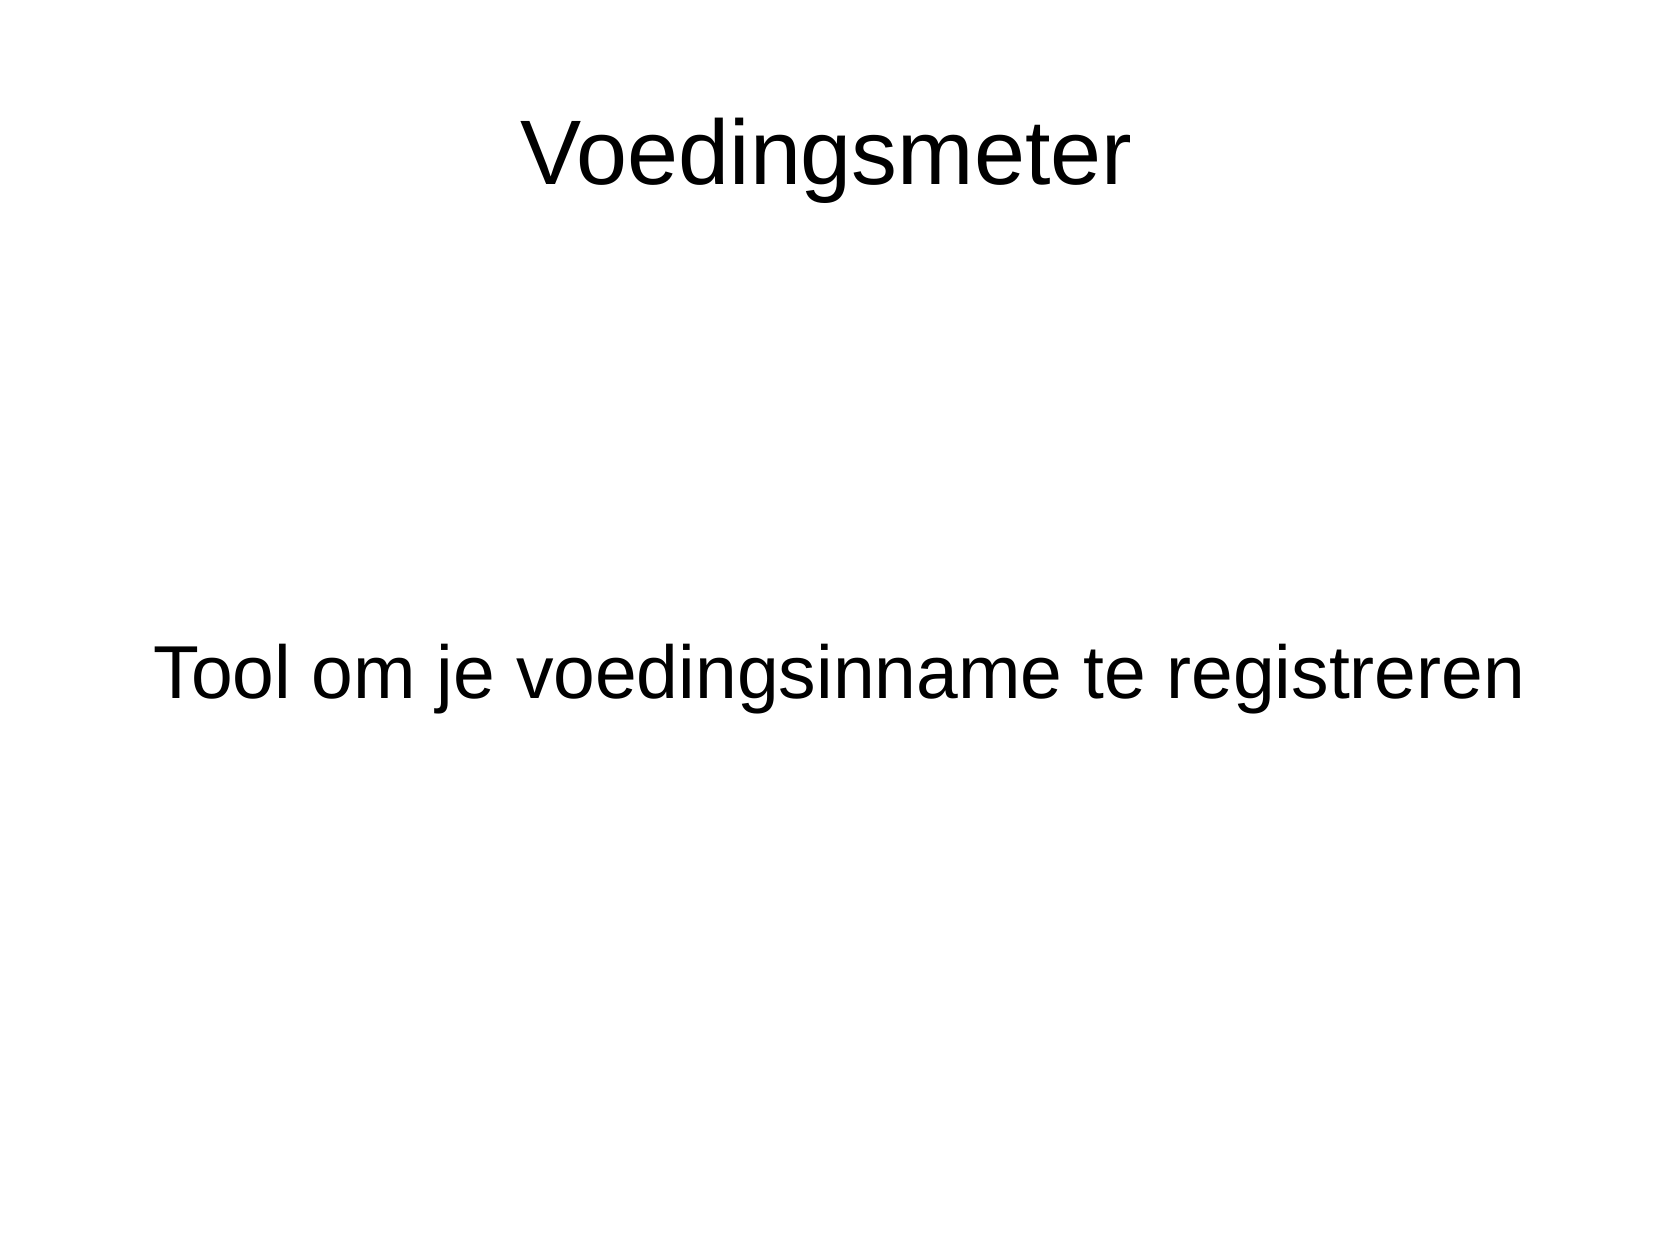

# Voedingsmeter
Tool om je voedingsinname te registreren